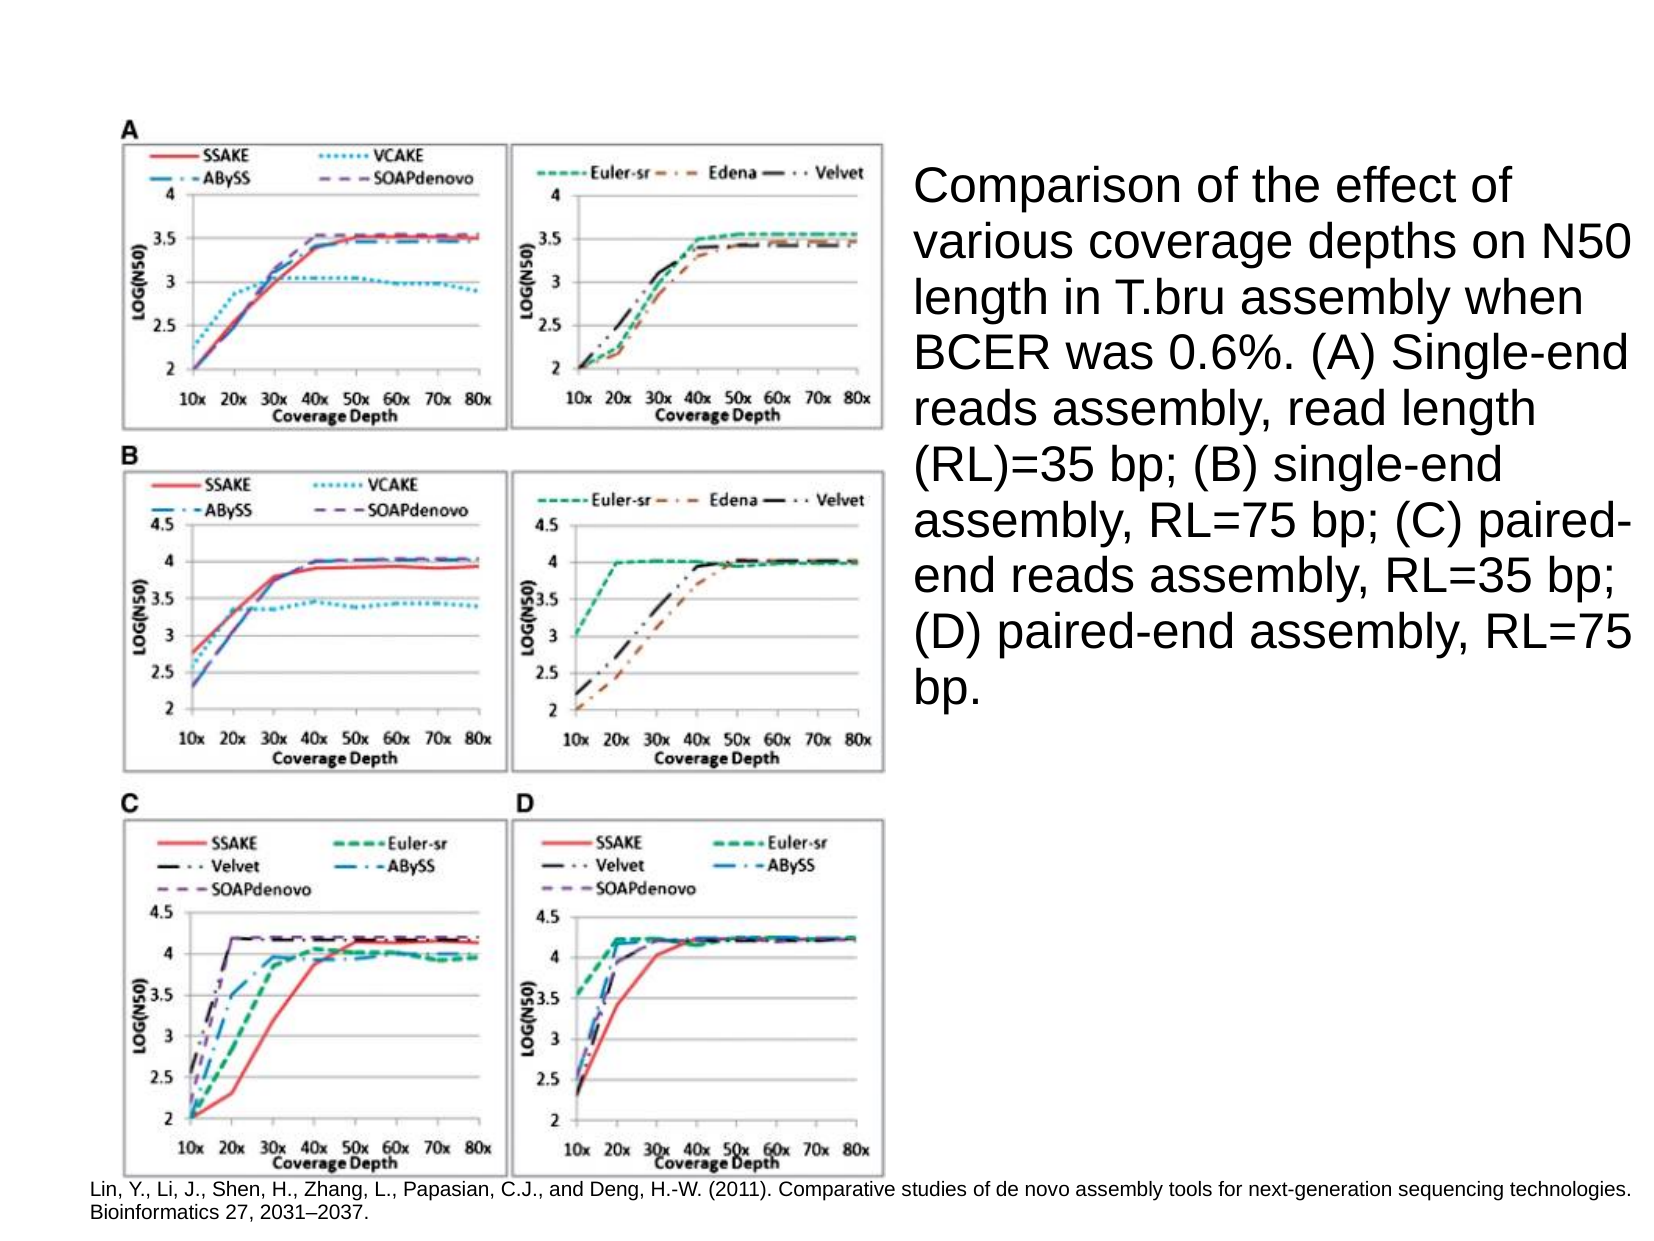

Comparison of the effect of various coverage depths on N50 length in T.bru assembly when BCER was 0.6%. (A) Single-end reads assembly, read length (RL)=35 bp; (B) single-end assembly, RL=75 bp; (C) paired-end reads assembly, RL=35 bp; (D) paired-end assembly, RL=75 bp.
Lin, Y., Li, J., Shen, H., Zhang, L., Papasian, C.J., and Deng, H.-W. (2011). Comparative studies of de novo assembly tools for next-generation sequencing technologies. Bioinformatics 27, 2031–2037.